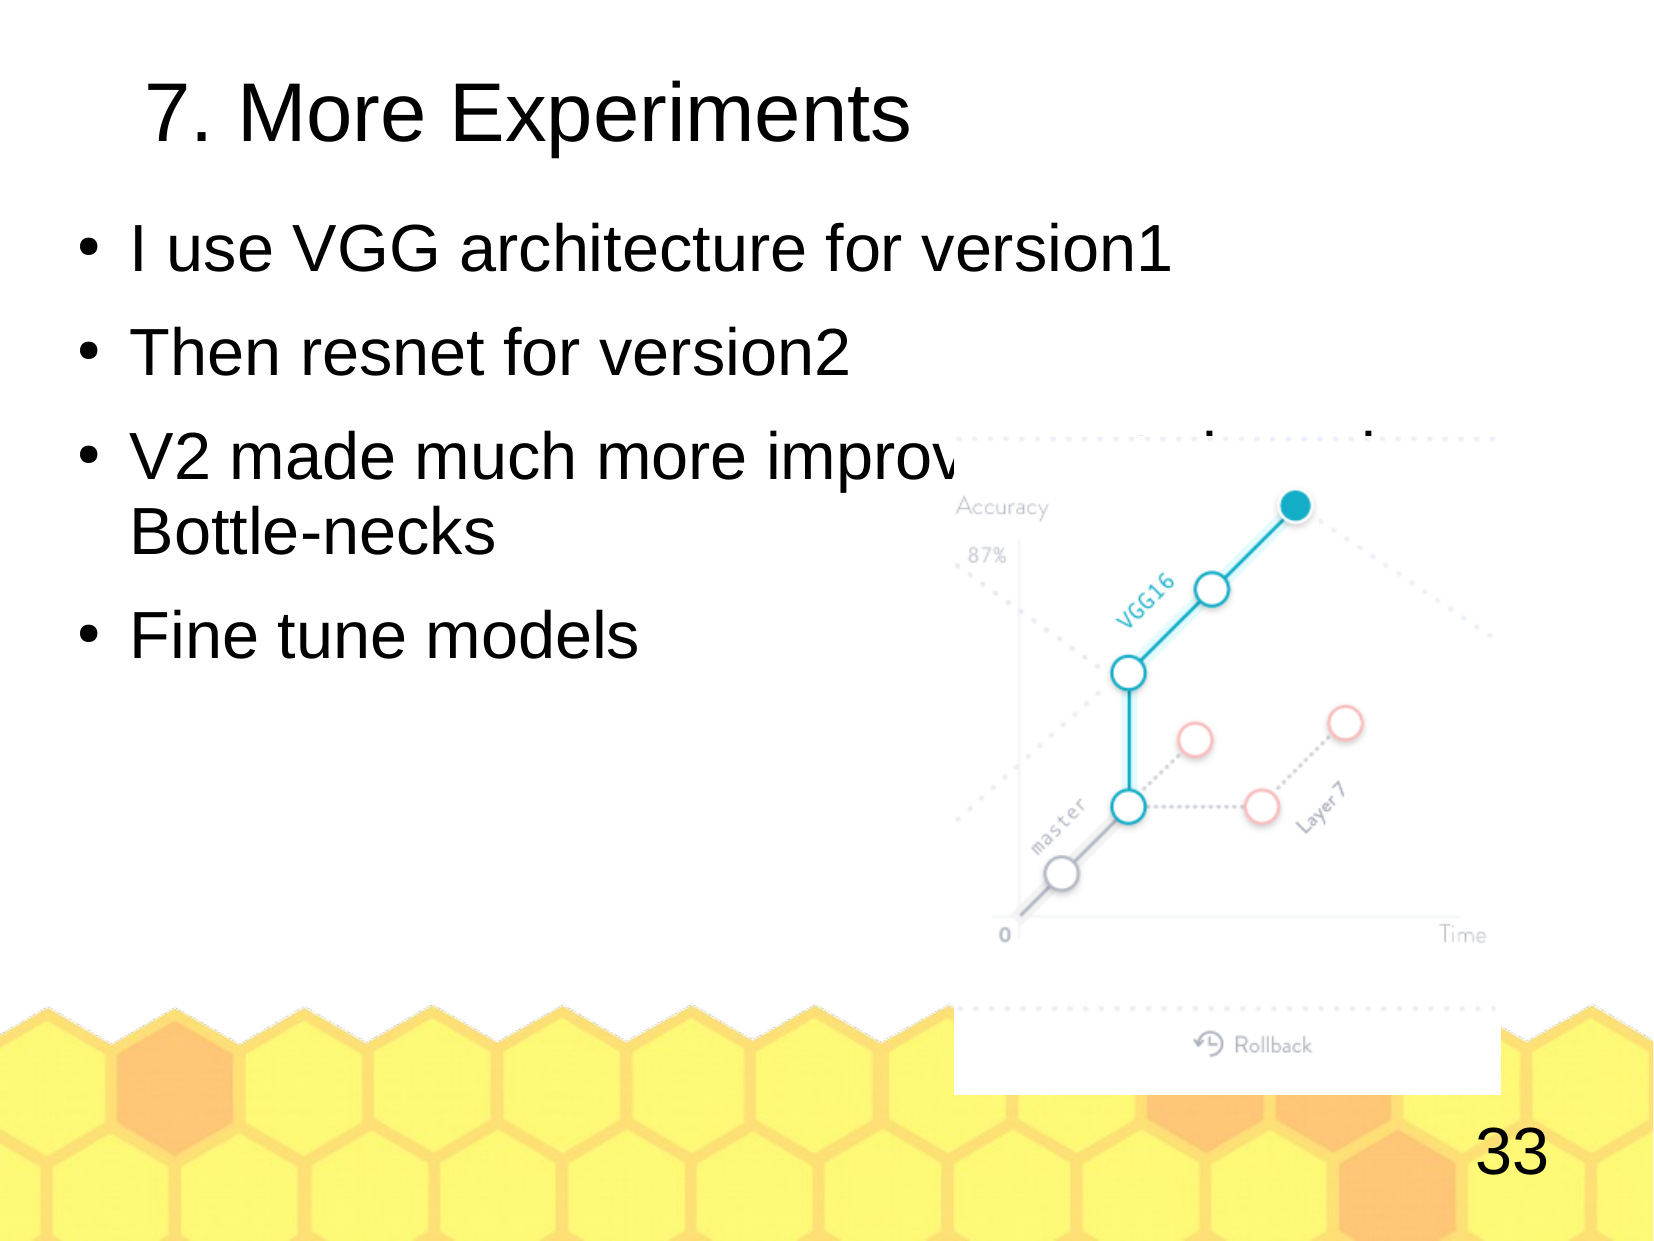

7. More Experiments
# I use VGG architecture for version1
Then resnet for version2
V2 made much more improvements by using Bottle-necks
Fine tune models
33